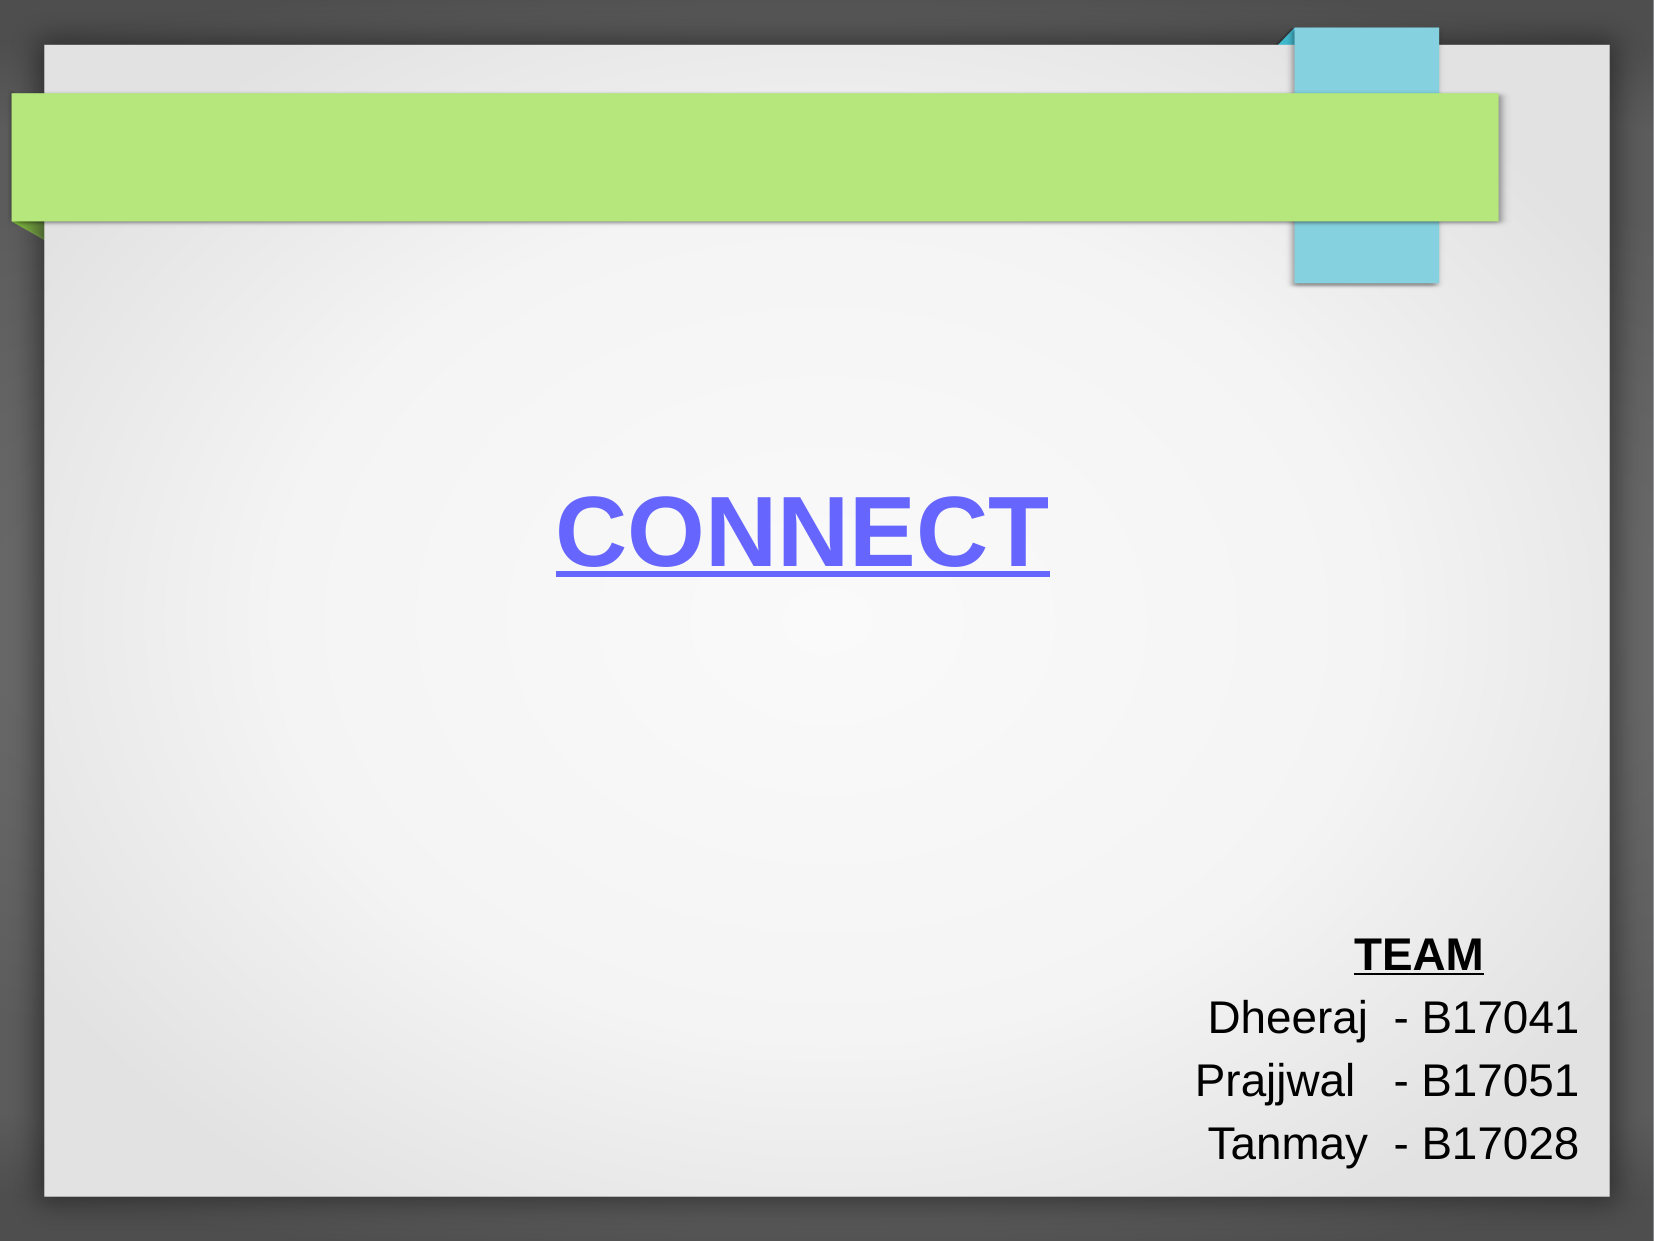

#
CONNECT
						 TEAM
					Dheeraj - B17041
					Prajjwal - B17051
					Tanmay - B17028